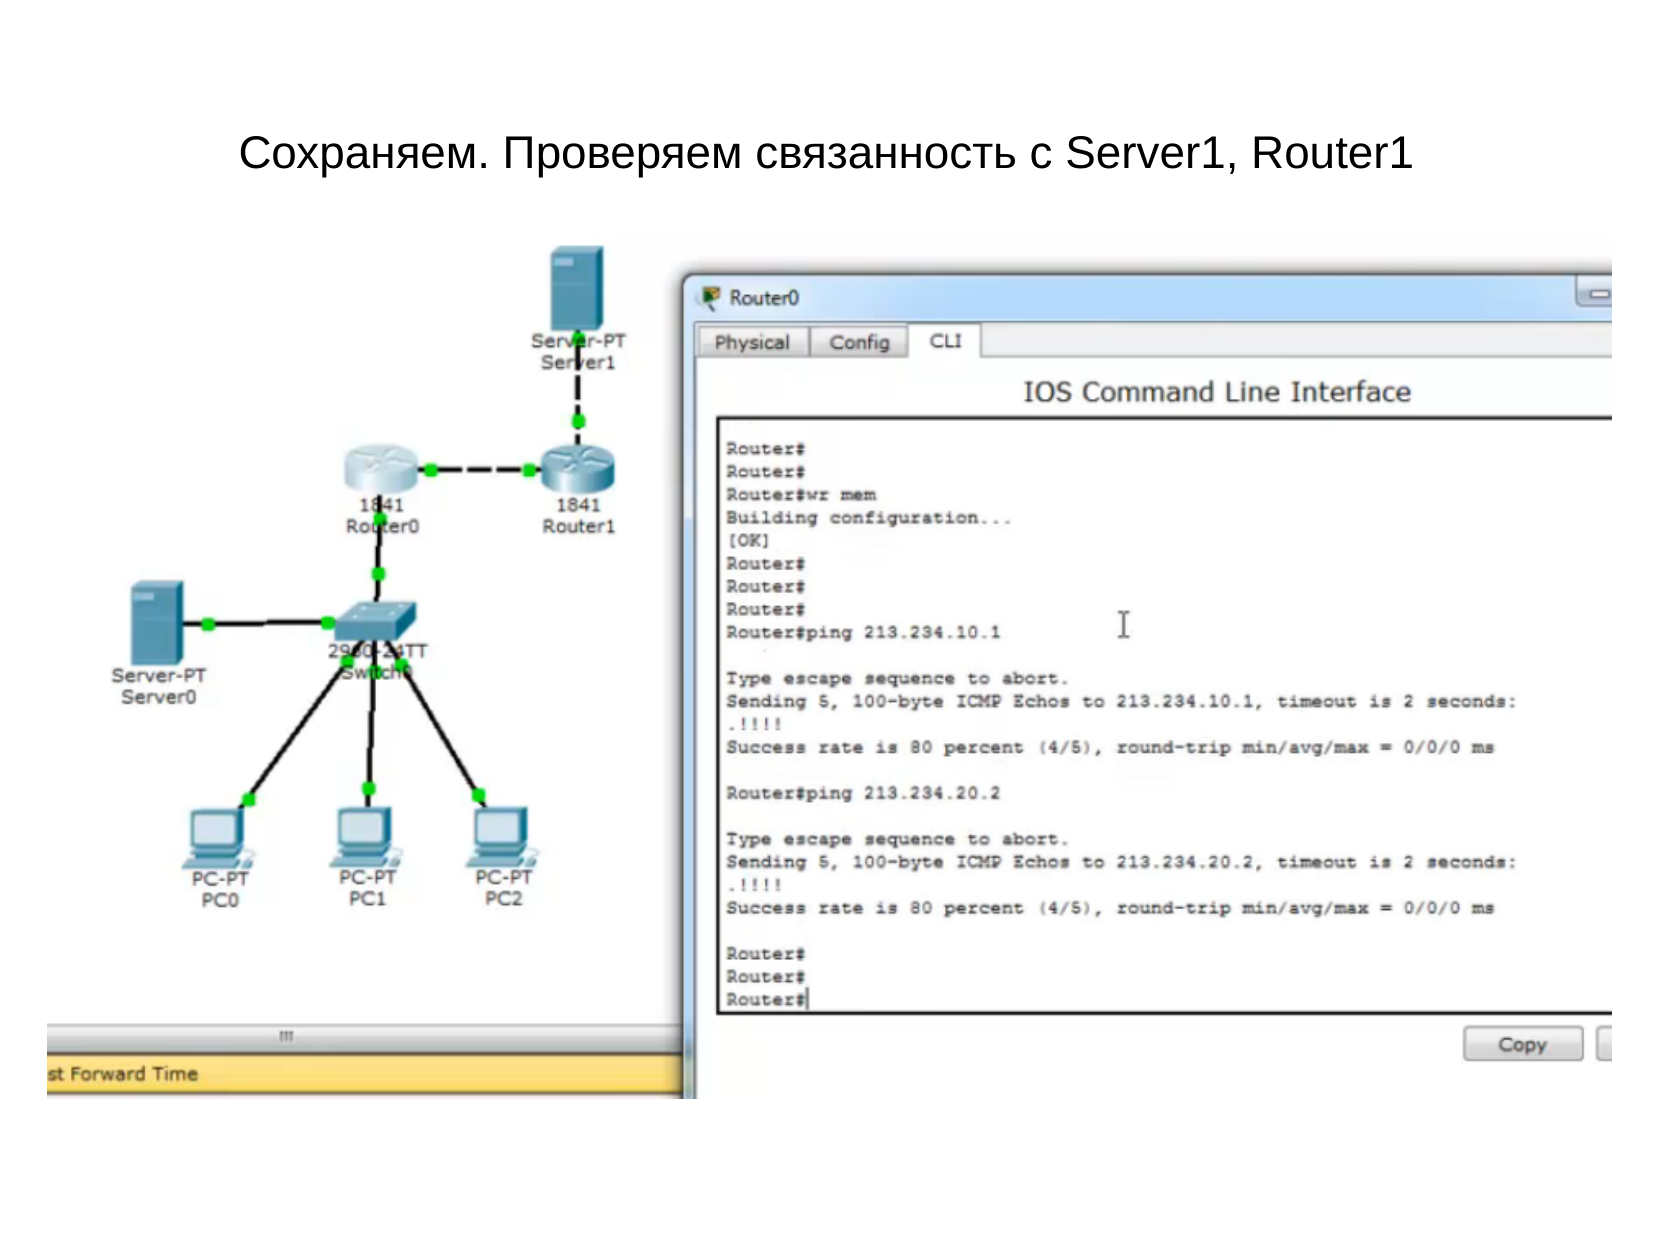

# Сохраняем. Проверяем связанность с Server1, Router1